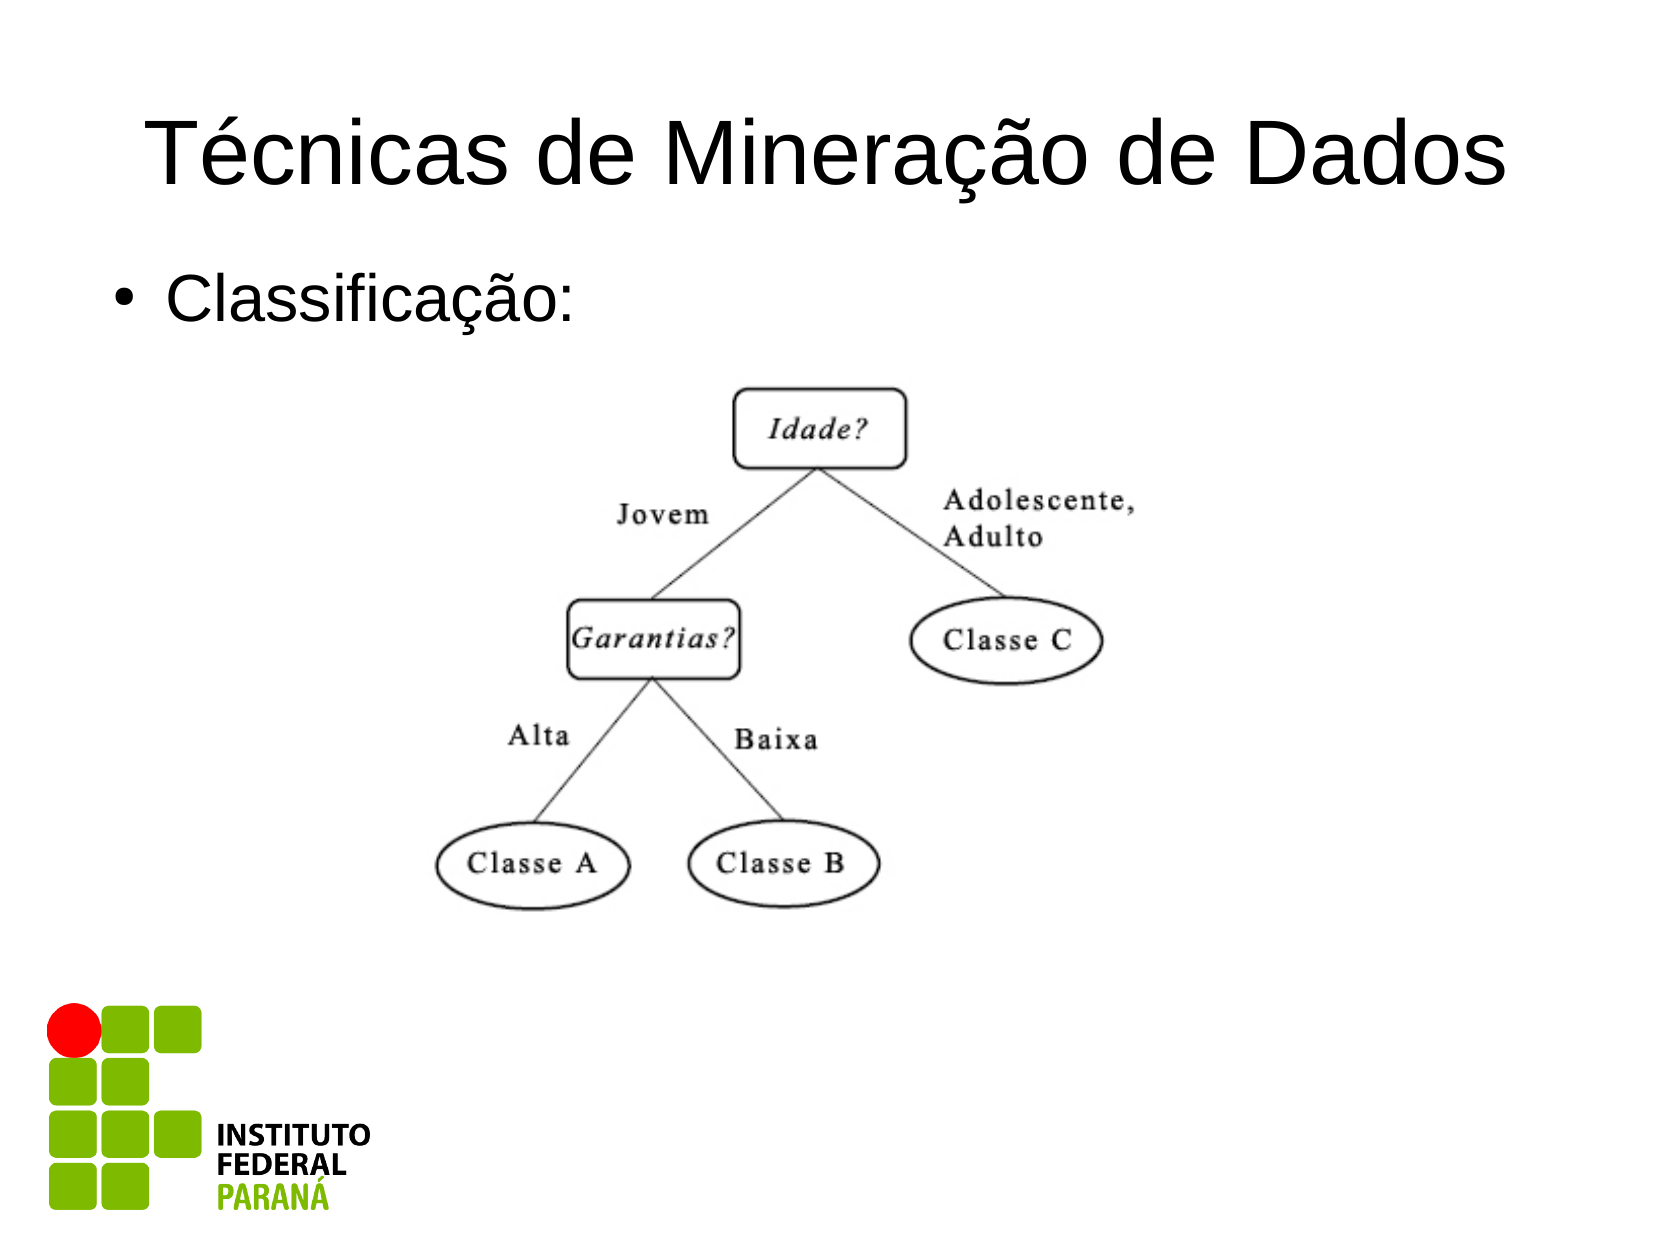

# Técnicas de Mineração de Dados
Classificação: